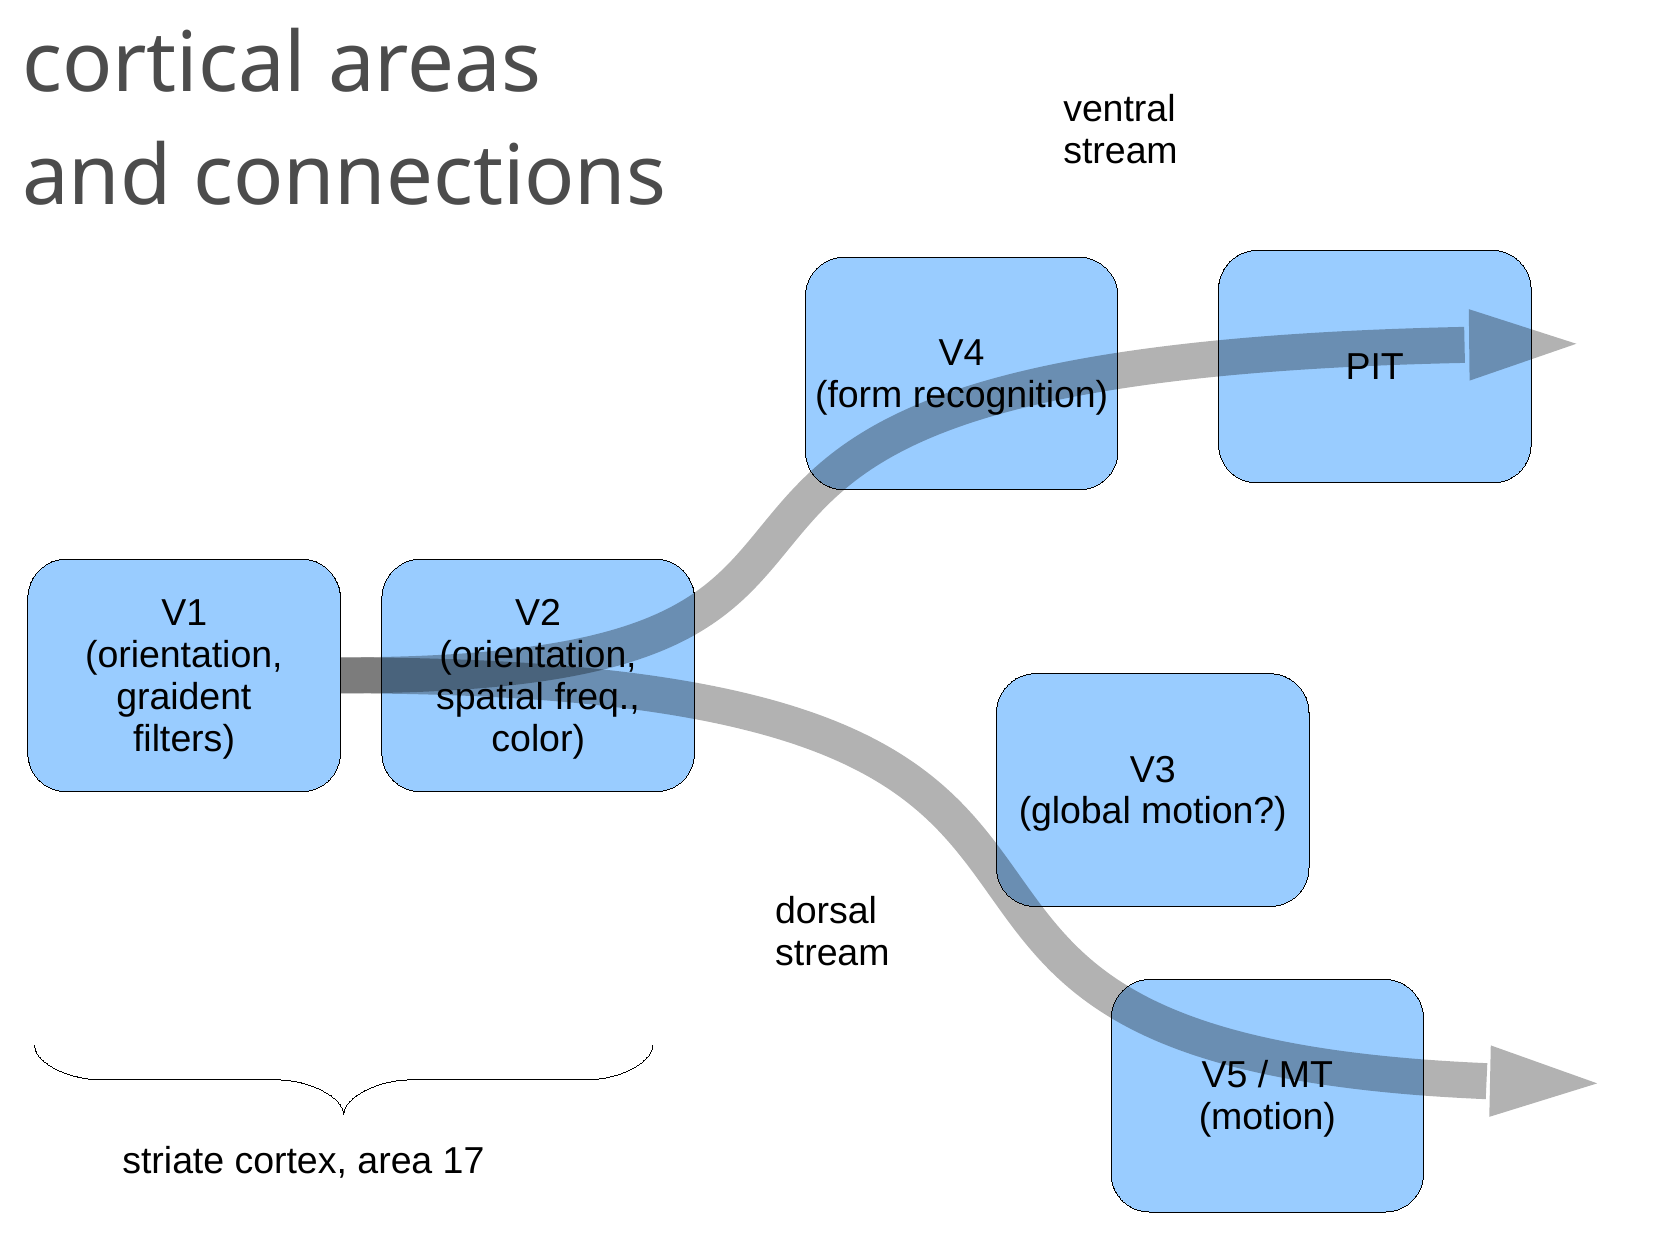

# cortical areas and connections
ventral
stream
PIT
V4
(form recognition)
V1
(orientation,
graident
filters)
V2
(orientation,
spatial freq.,
color)
V3
(global motion?)
dorsal
stream
V5 / MT
(motion)
striate cortex, area 17